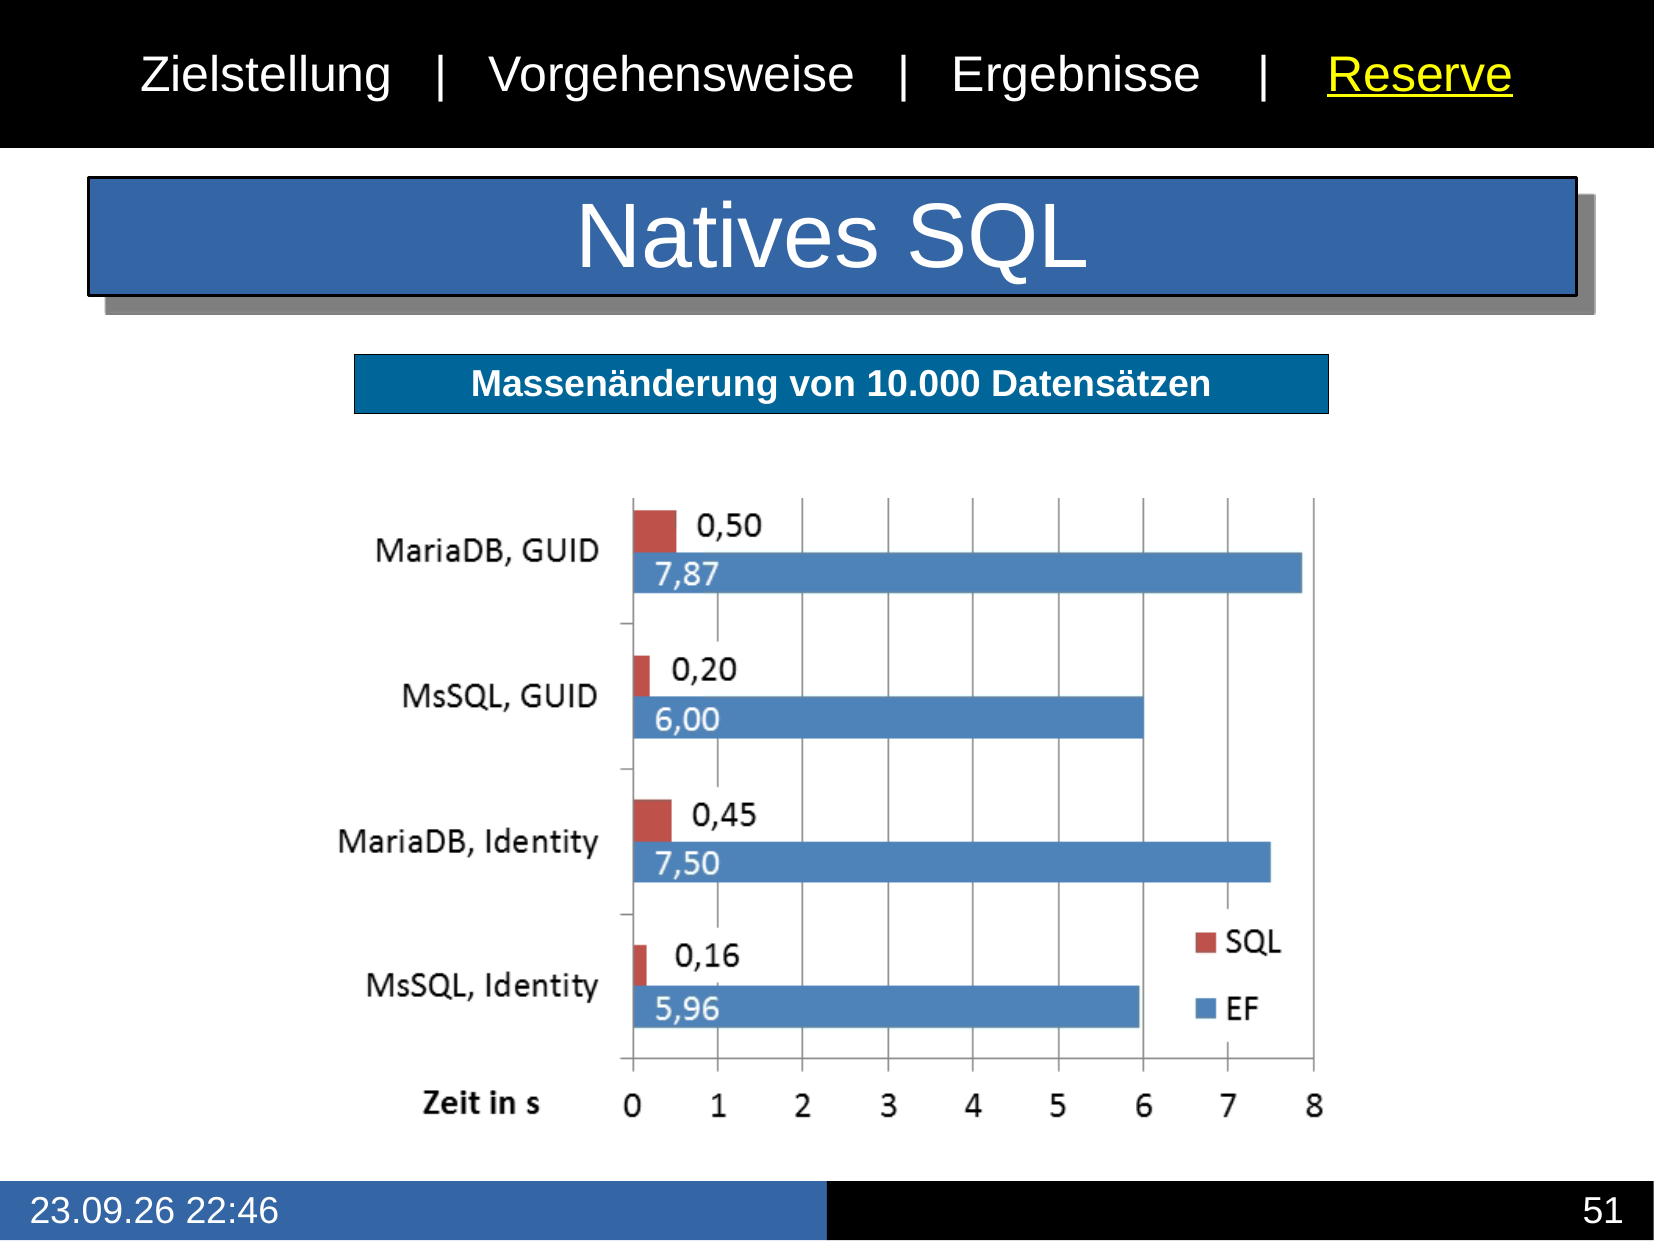

Zielstellung | Vorgehensweise | Ergebnisse | Reserve
# Natives SQL
Massenänderung von 10.000 Datensätzen
51